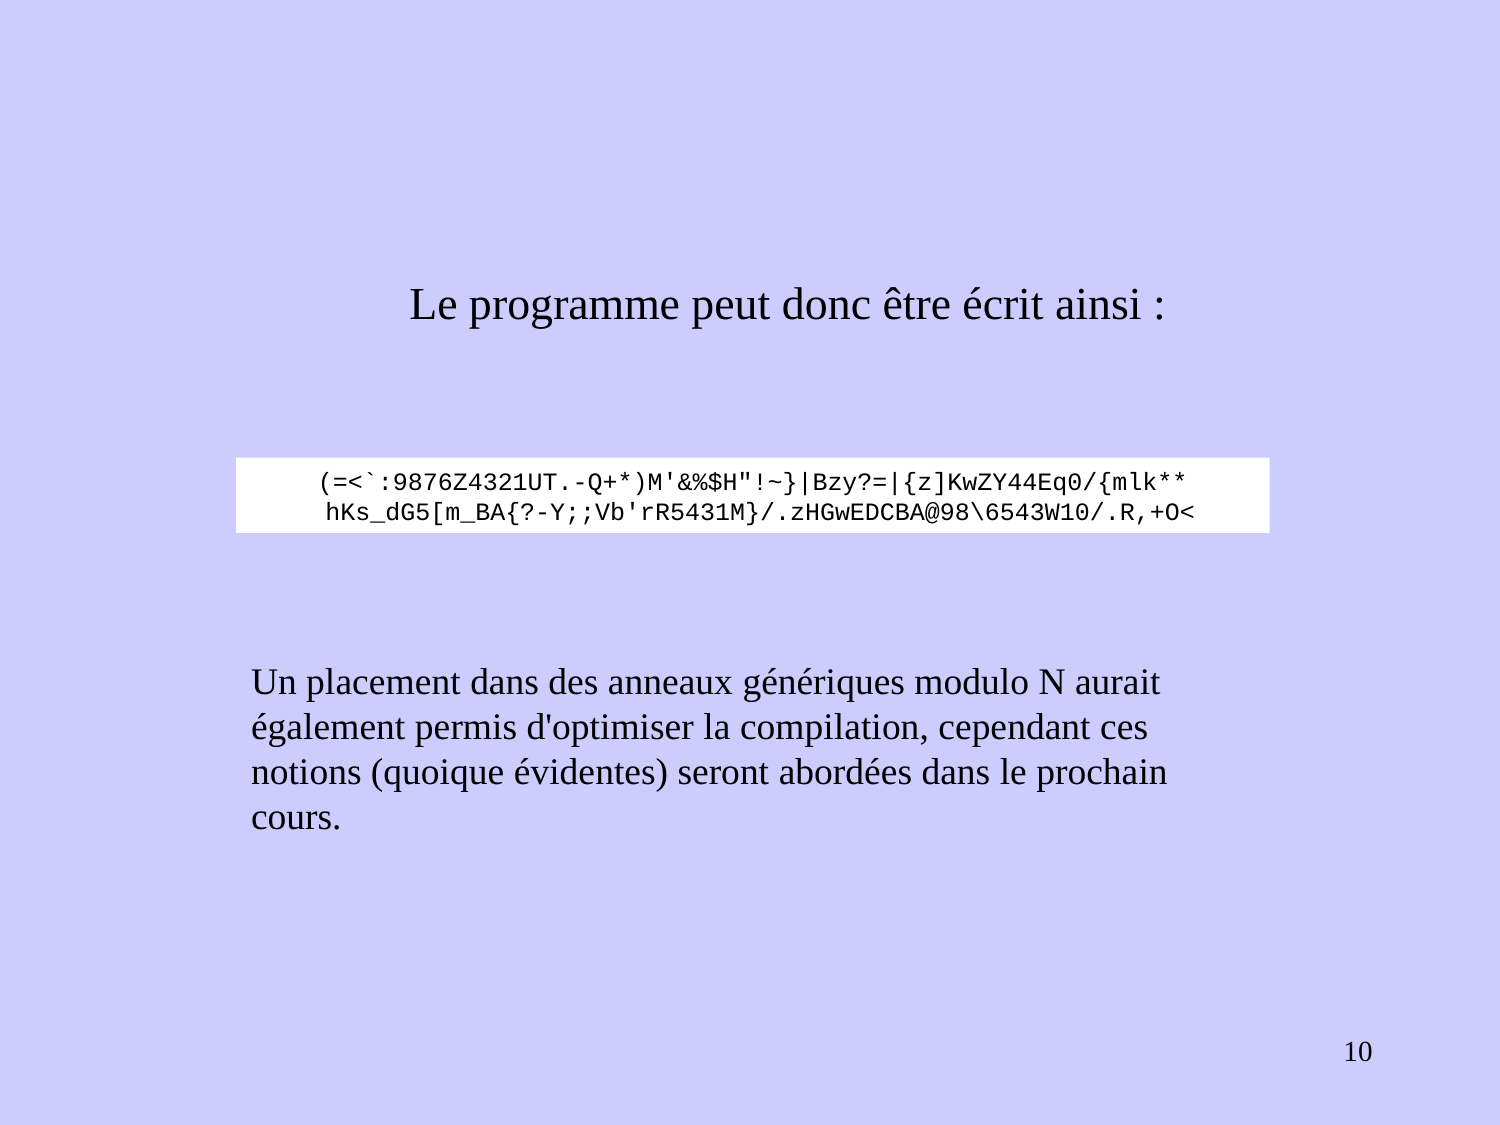

Le programme peut donc être écrit ainsi :
(=<`:9876Z4321UT.-Q+*)M'&%$H"!~}|Bzy?=|{z]KwZY44Eq0/{mlk**
 hKs_dG5[m_BA{?-Y;;Vb'rR5431M}/.zHGwEDCBA@98\6543W10/.R,+O<
Un placement dans des anneaux génériques modulo N aurait également permis d'optimiser la compilation, cependant ces notions (quoique évidentes) seront abordées dans le prochain cours.